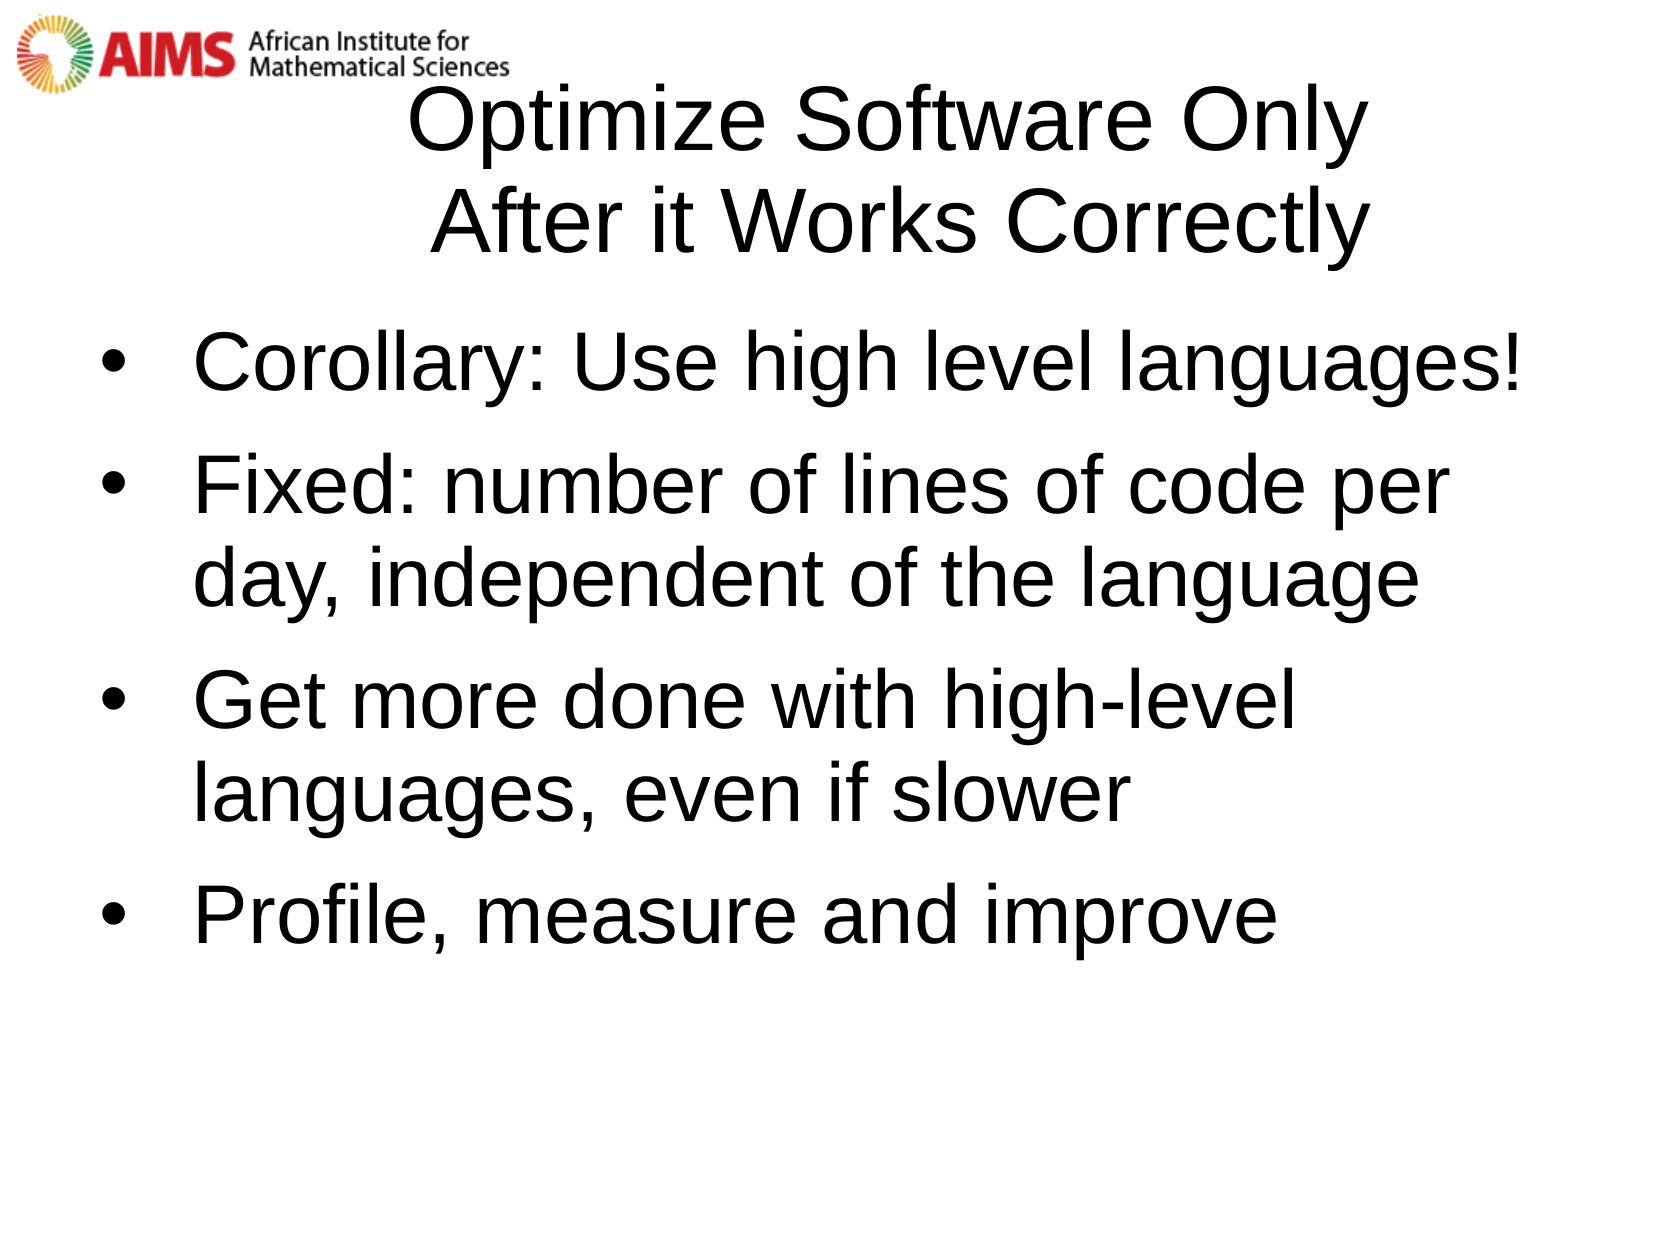

# Optimize Software Only After it Works Correctly
Corollary: Use high level languages!
Fixed: number of lines of code per day, independent of the language
Get more done with high-level languages, even if slower
Profile, measure and improve